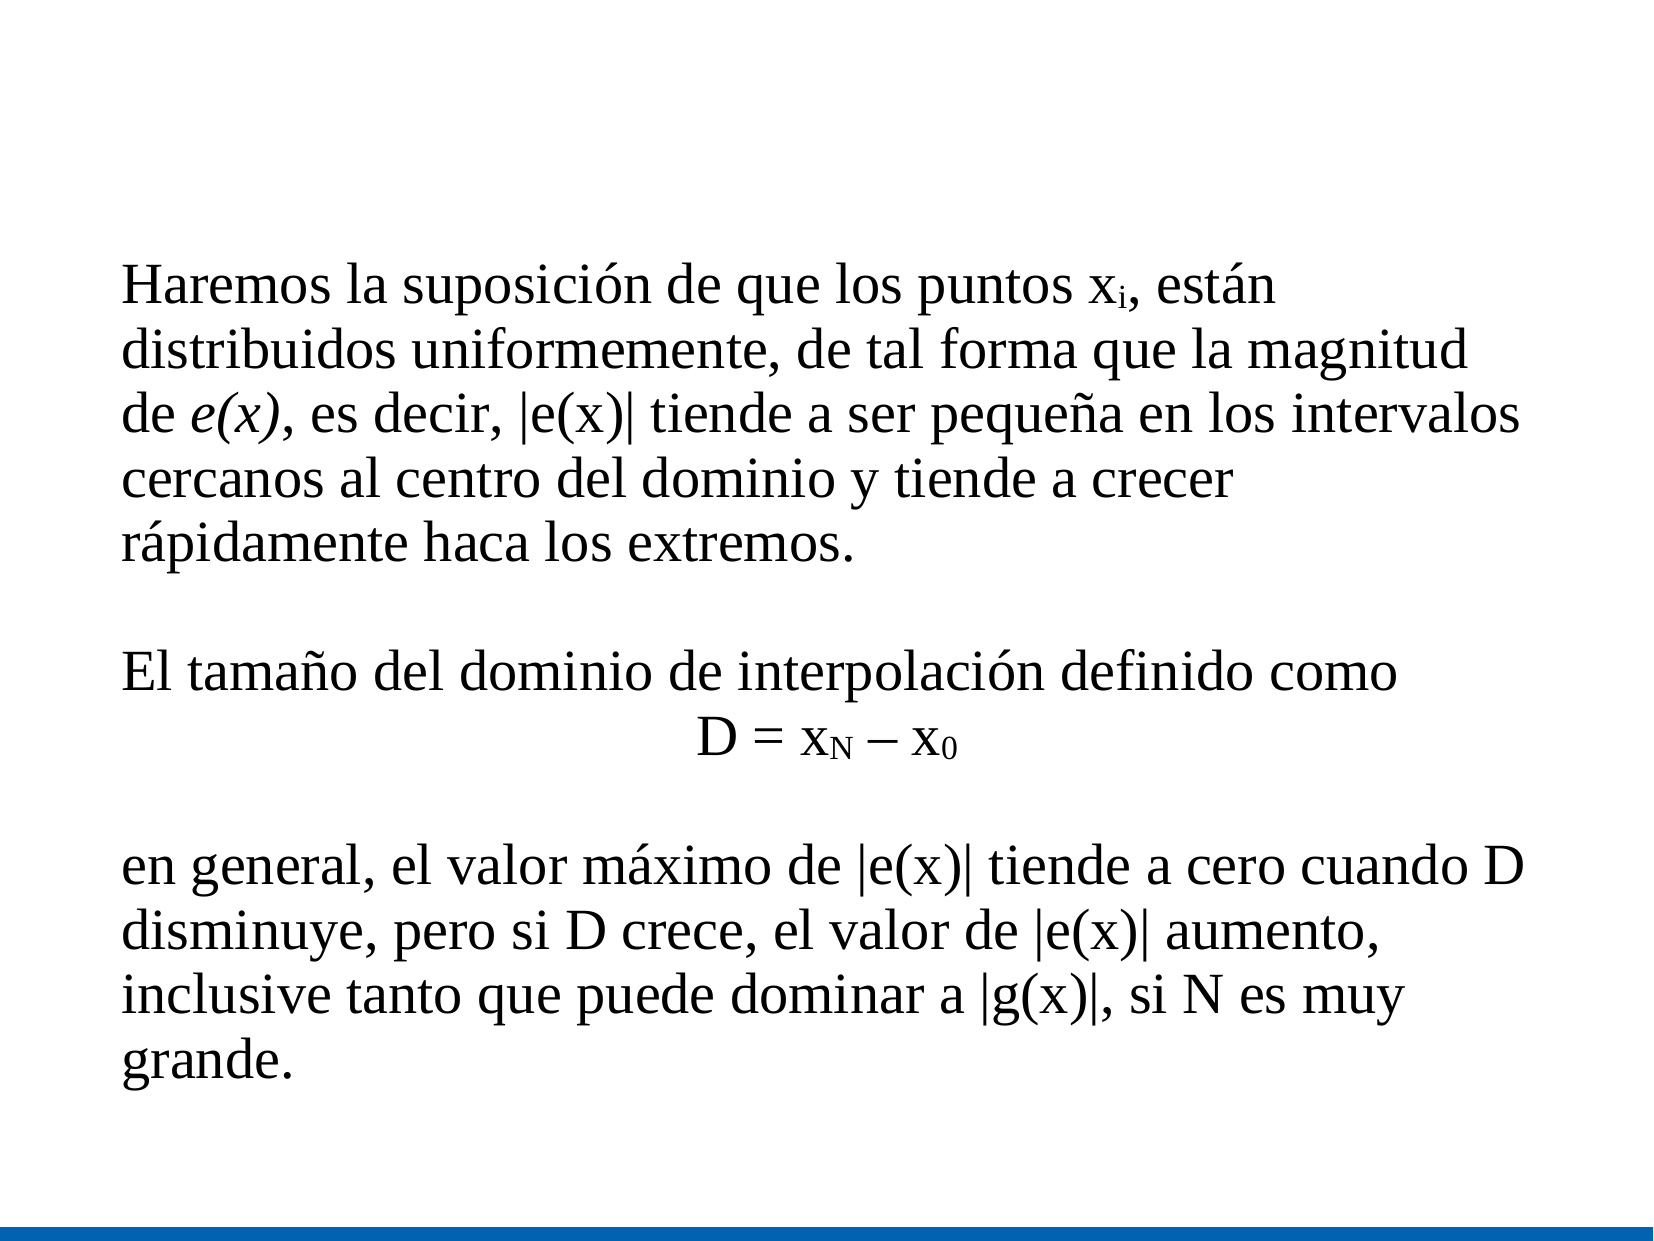

# Haremos la suposición de que los puntos xi, están distribuidos uniformemente, de tal forma que la magnitud de e(x), es decir, |e(x)| tiende a ser pequeña en los intervalos cercanos al centro del dominio y tiende a crecer rápidamente haca los extremos.
El tamaño del dominio de interpolación definido como
D = xN – x0
en general, el valor máximo de |e(x)| tiende a cero cuando D disminuye, pero si D crece, el valor de |e(x)| aumento, inclusive tanto que puede dominar a |g(x)|, si N es muy grande.